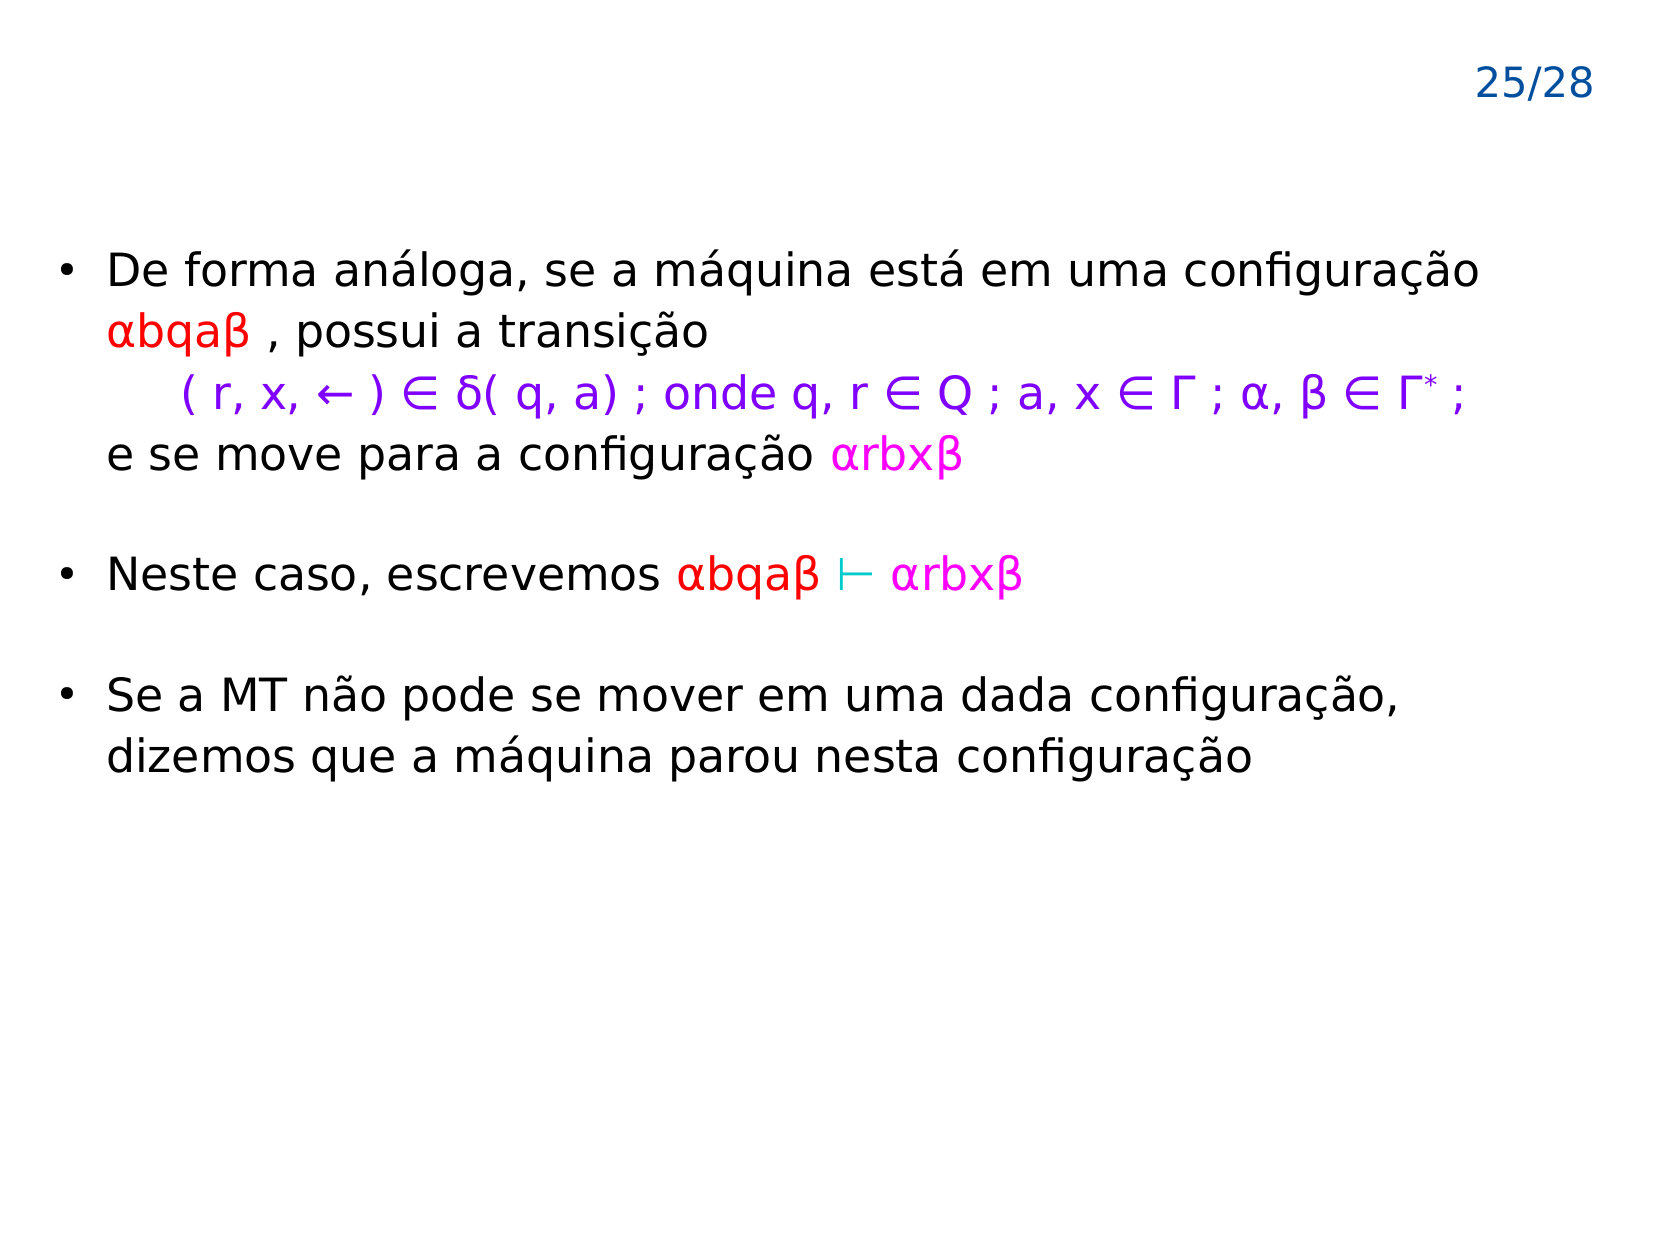

#
25
De forma análoga, se a máquina está em uma configuração αbqaβ , possui a transição
	( r, x, ← ) ∈ δ( q, a) ; onde q, r ∈ Q ; a, x ∈ Γ ; α, β ∈ Γ* ;
e se move para a configuração αrbxβ
Neste caso, escrevemos αbqaβ ⊢ αrbxβ
Se a MT não pode se mover em uma dada configuração, dizemos que a máquina parou nesta configuração